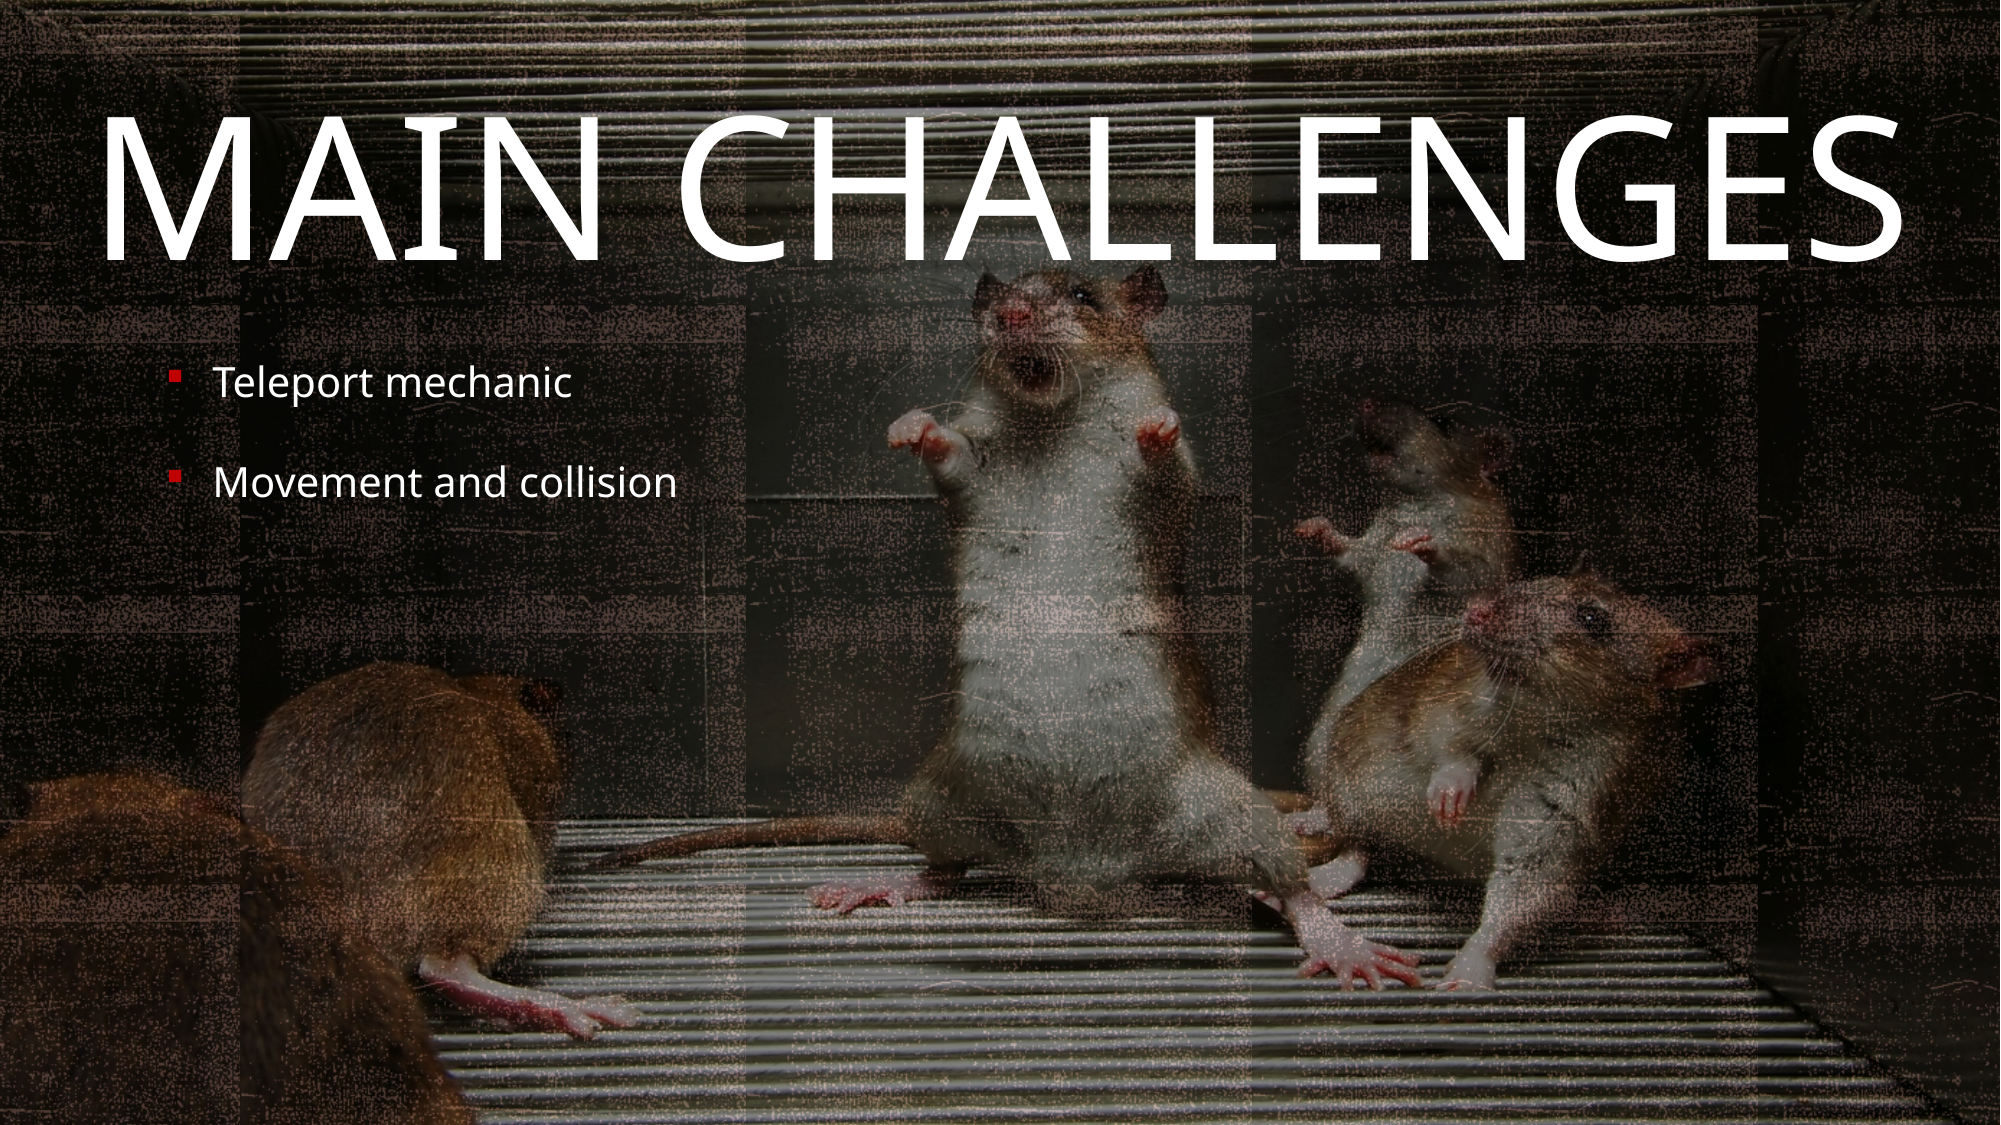

# Main Challenges
Teleport mechanic
Movement and collision